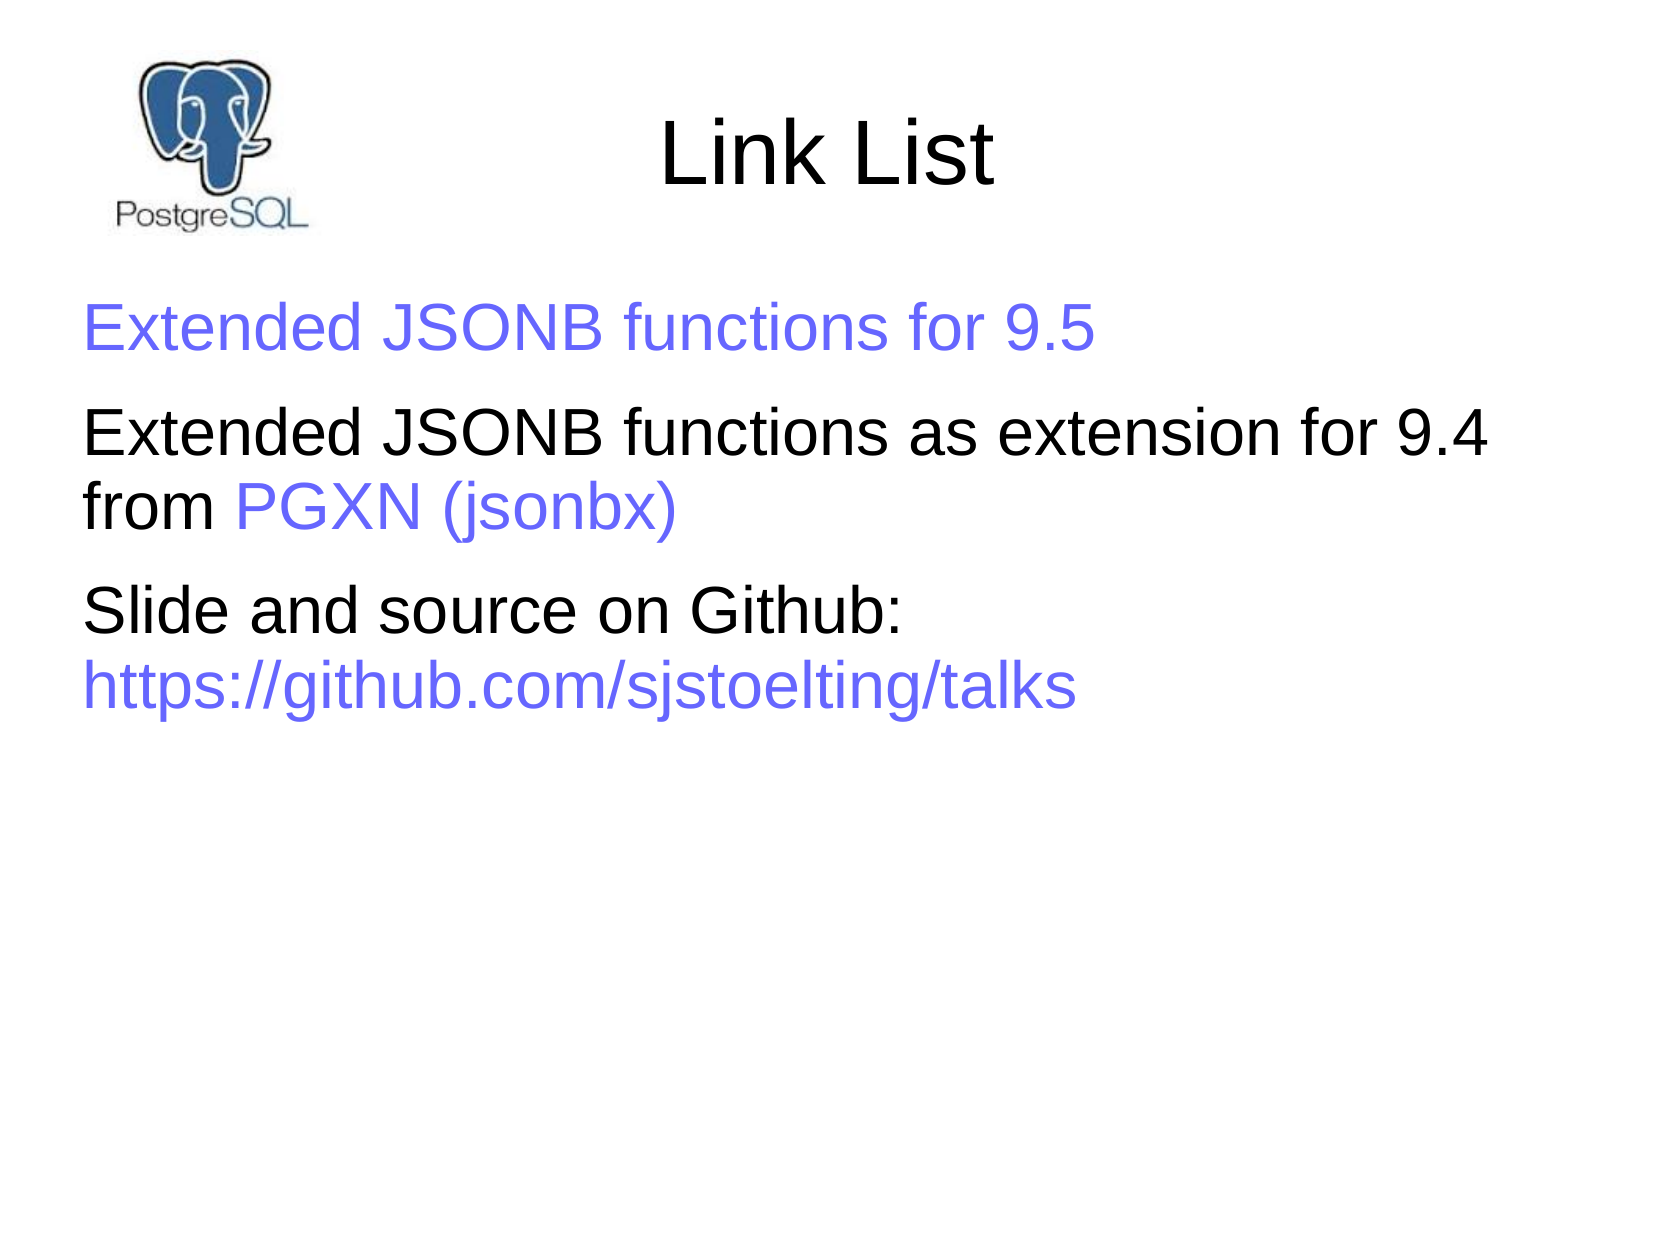

# Link List
Extended JSONB functions for 9.5
Extended JSONB functions as extension for 9.4 from PGXN (jsonbx)
Slide and source on Github:
https://github.com/sjstoelting/talks